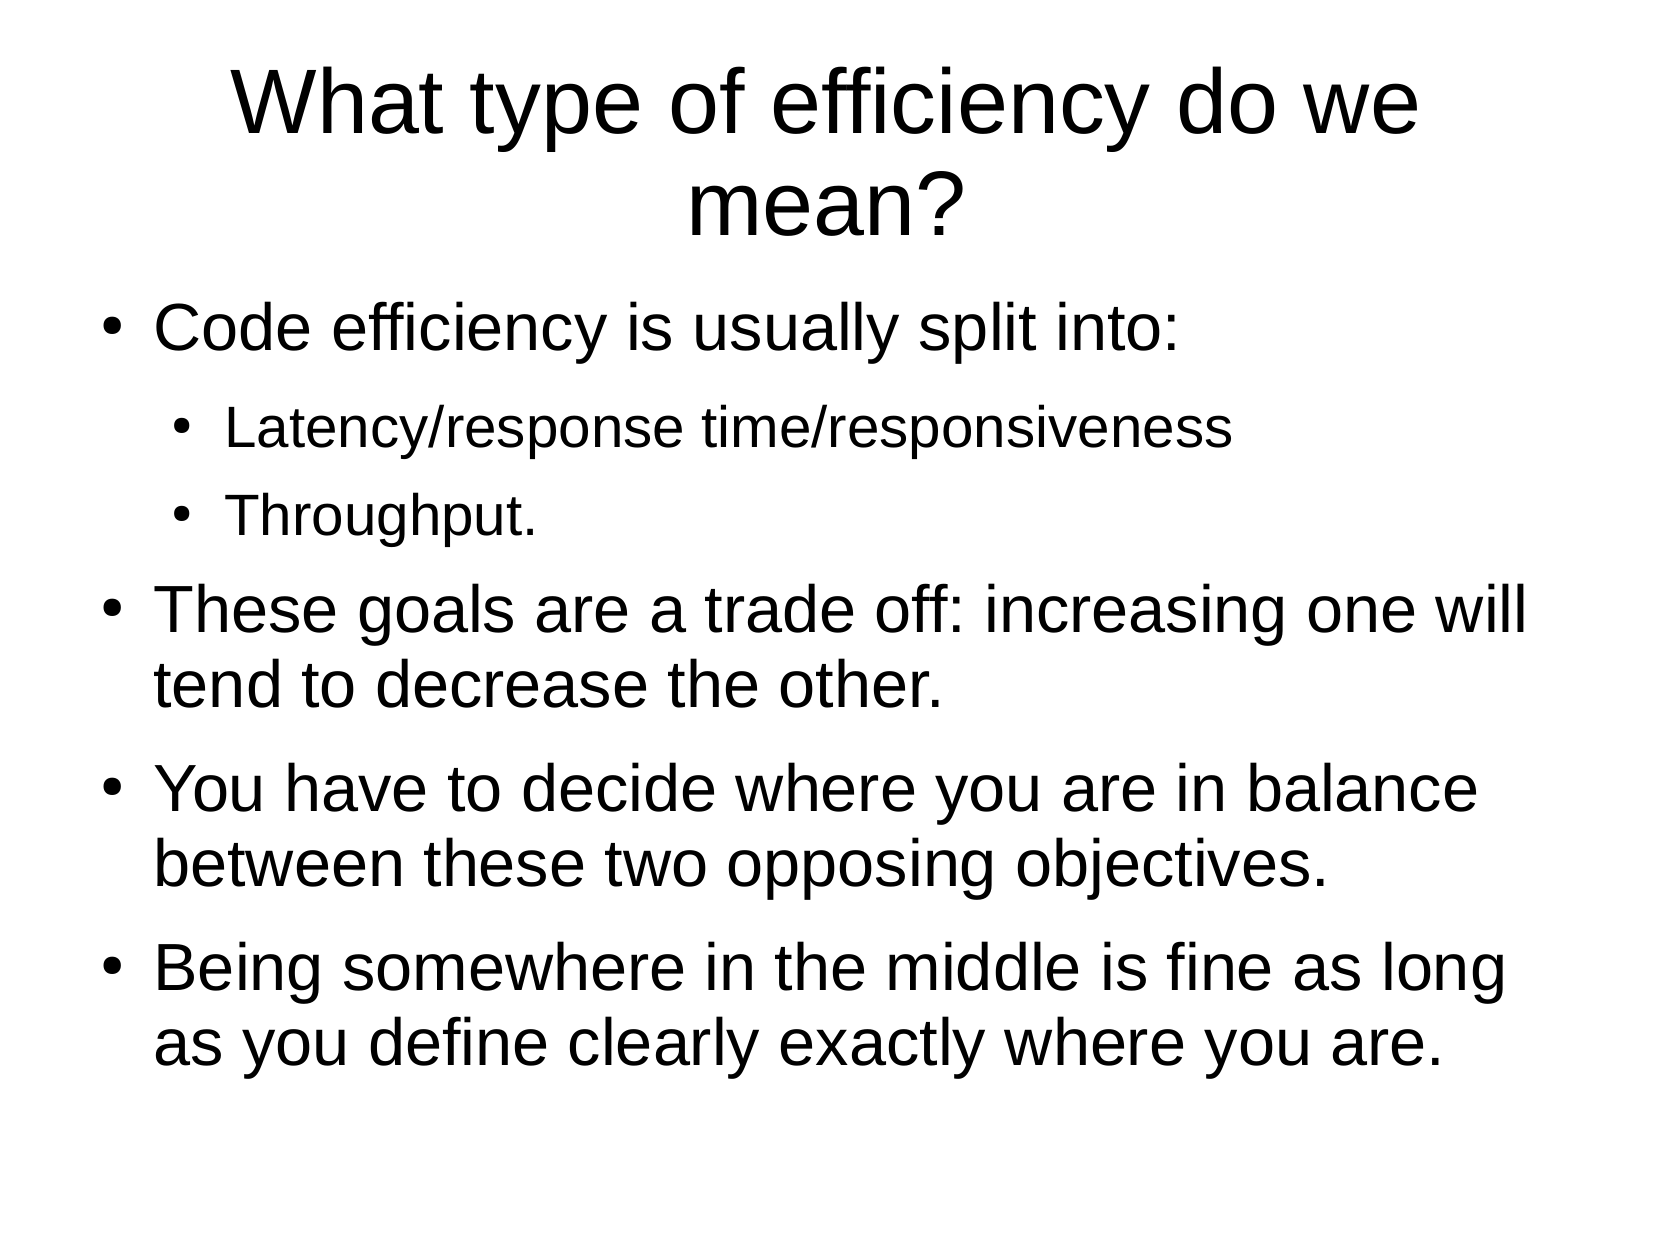

# What type of efficiency do we mean?
Code efficiency is usually split into:
Latency/response time/responsiveness
Throughput.
These goals are a trade off: increasing one will tend to decrease the other.
You have to decide where you are in balance between these two opposing objectives.
Being somewhere in the middle is fine as long as you define clearly exactly where you are.